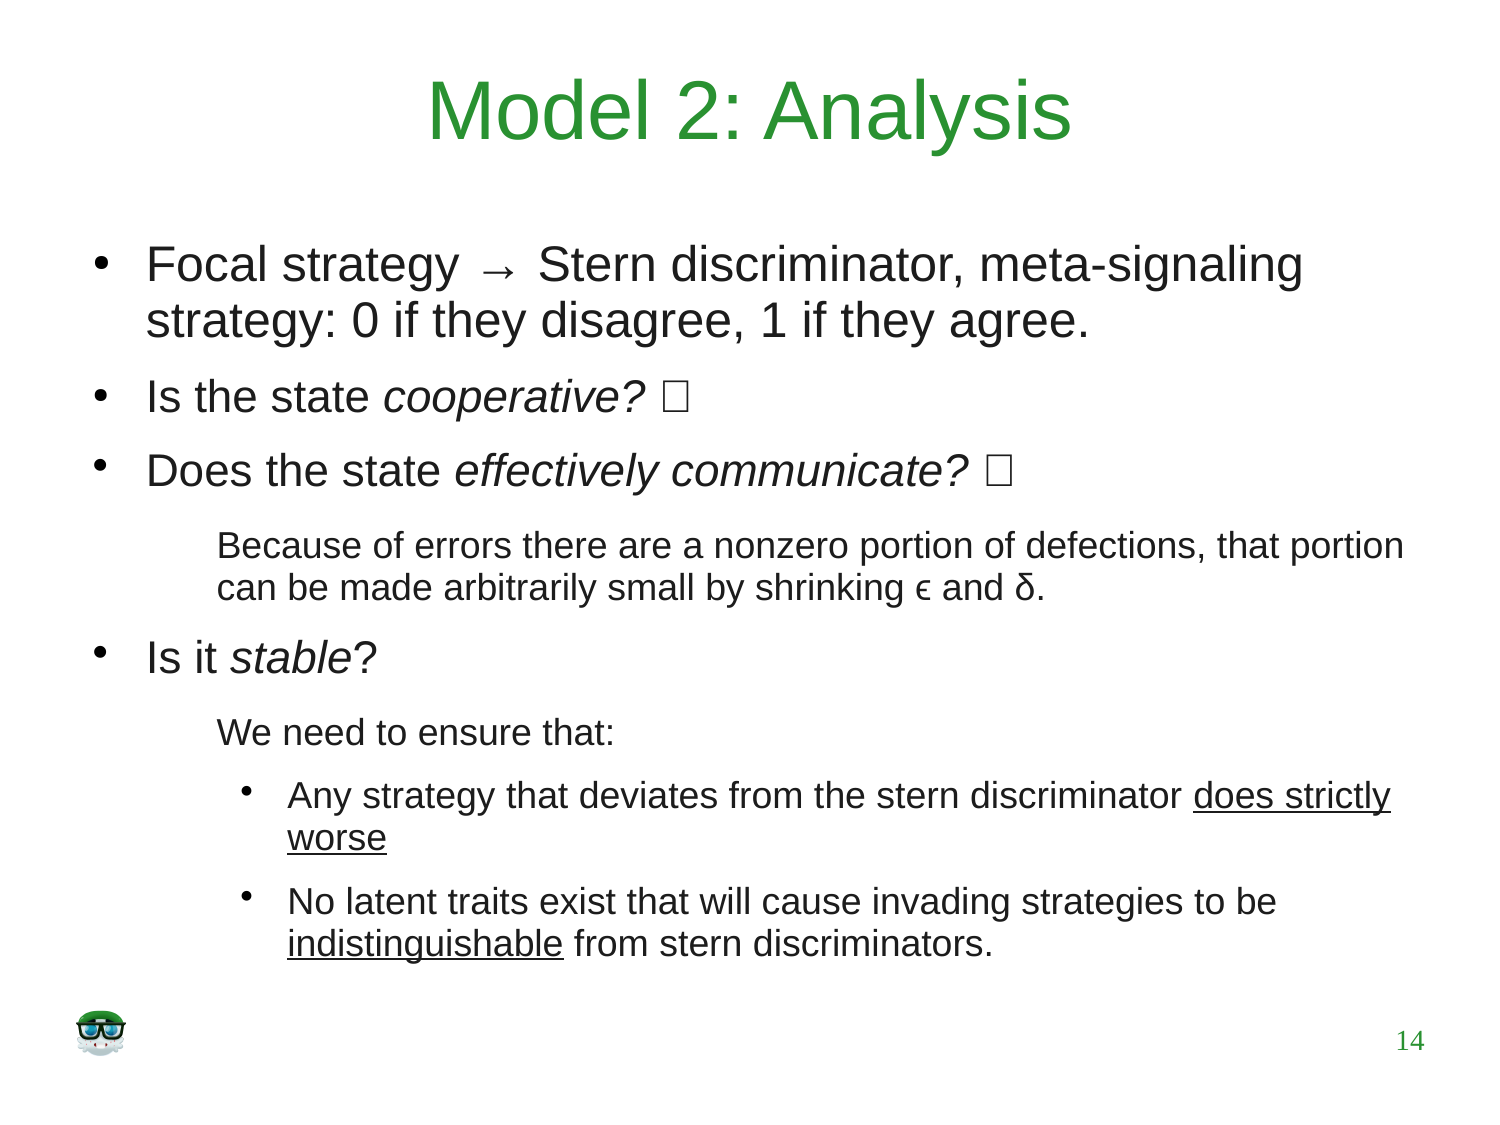

# Model 2: Analysis
Focal strategy → Stern discriminator, meta-signaling strategy: 0 if they disagree, 1 if they agree.
Is the state cooperative? ✅
Does the state effectively communicate? ✅
Because of errors there are a nonzero portion of defections, that portion can be made arbitrarily small by shrinking ϵ and δ.
Is it stable?
We need to ensure that:
Any strategy that deviates from the stern discriminator does strictly worse
No latent traits exist that will cause invading strategies to be indistinguishable from stern discriminators.
14